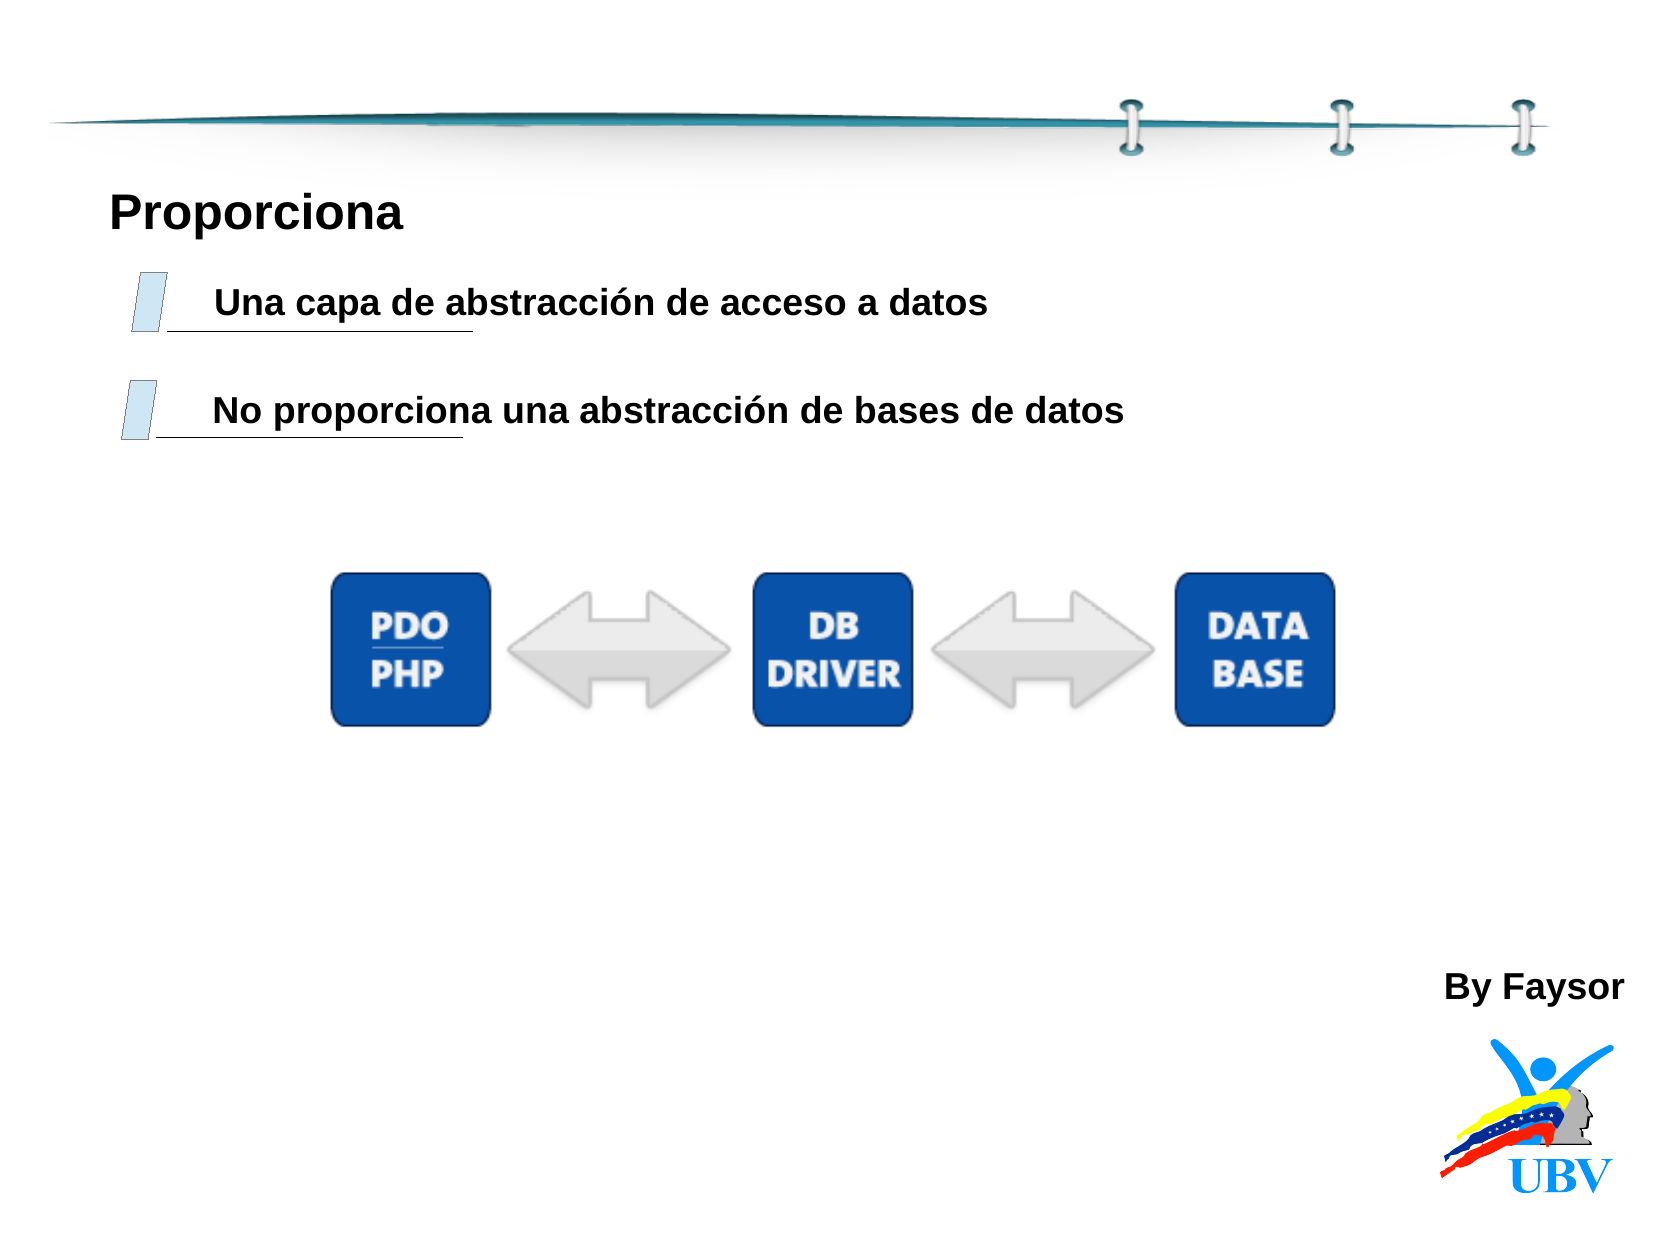

Proporciona
 Una capa de abstracción de acceso a datos
No proporciona una abstracción de bases de datos
By Faysor